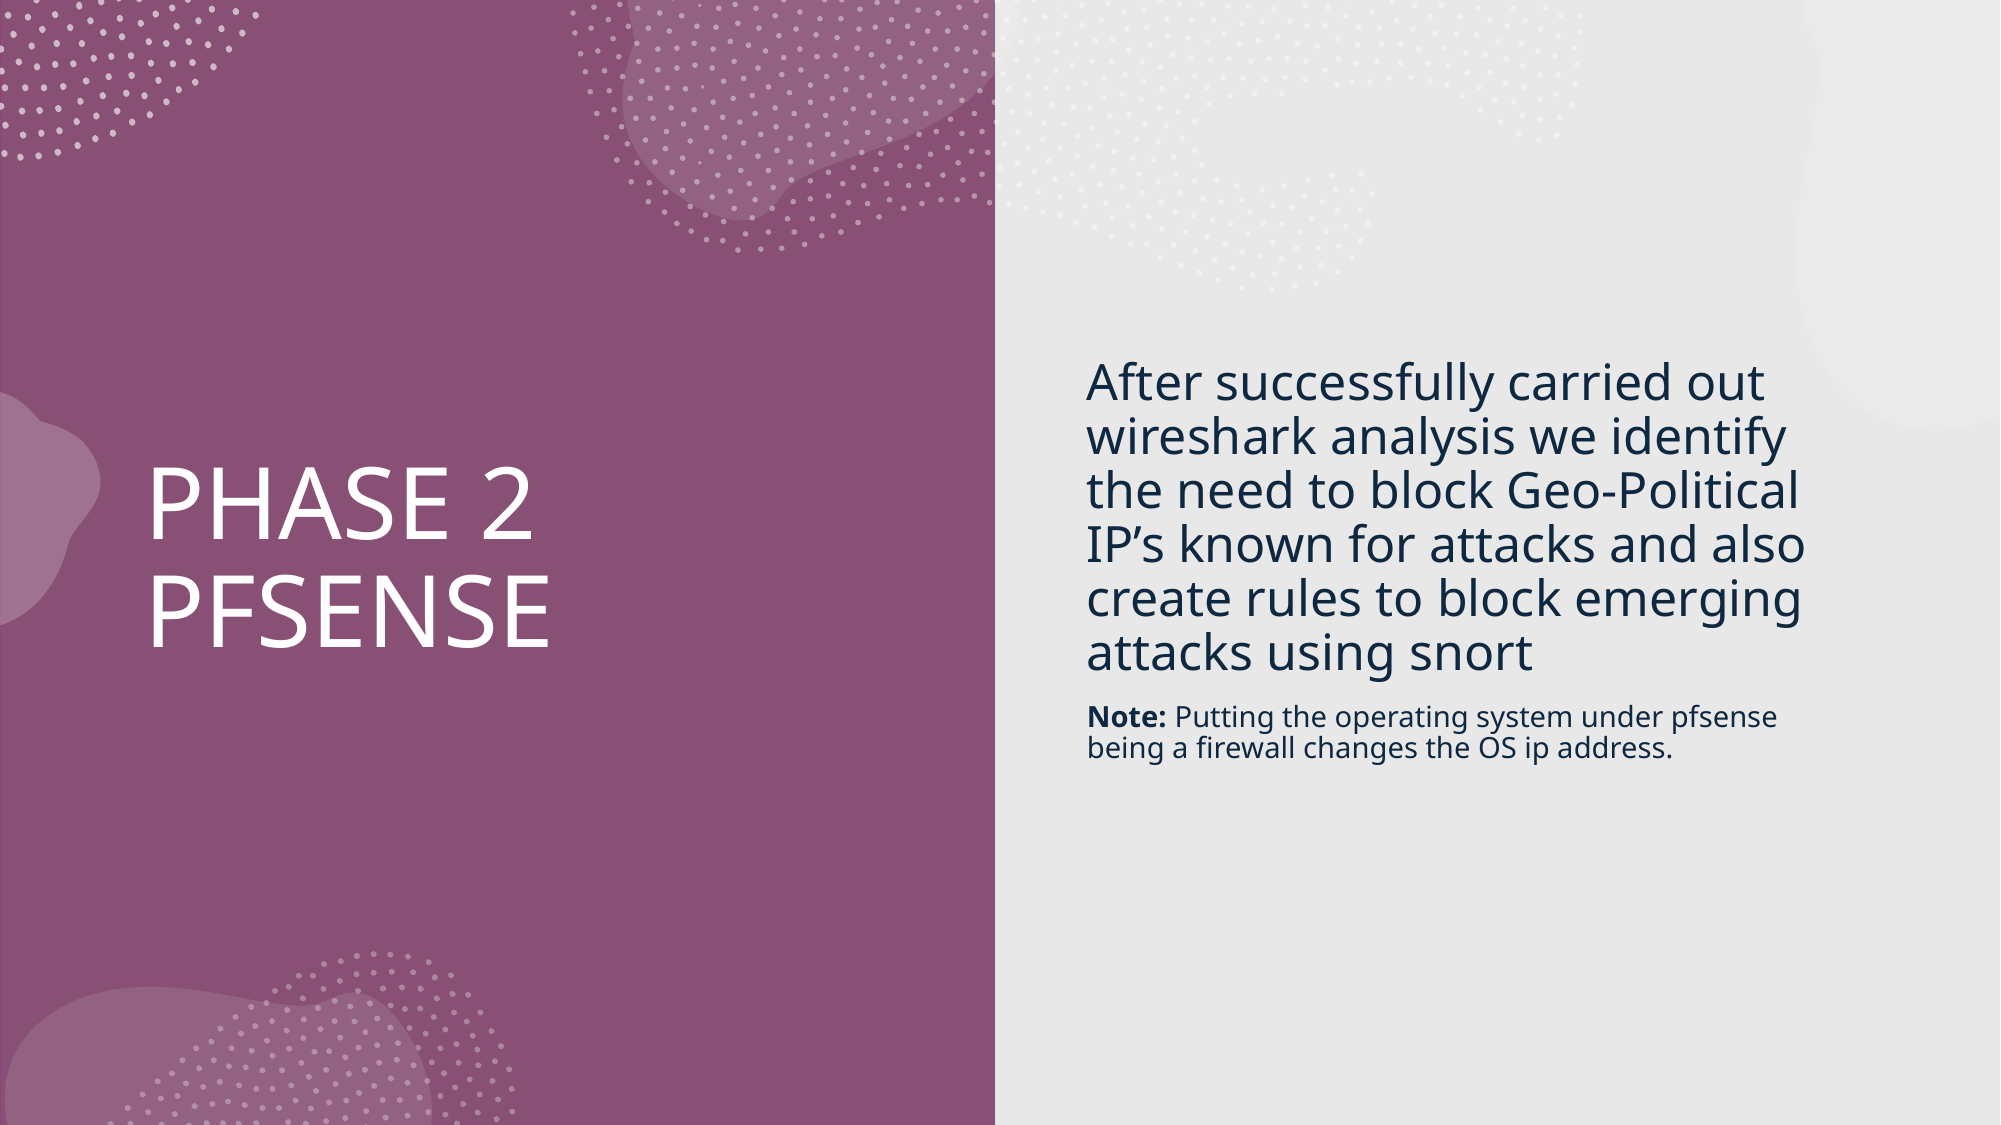

# PHASE 2 PFSENSE
After successfully carried out wireshark analysis we identify the need to block Geo-Political IP’s known for attacks and also create rules to block emerging attacks using snort
Note: Putting the operating system under pfsense being a firewall changes the OS ip address.